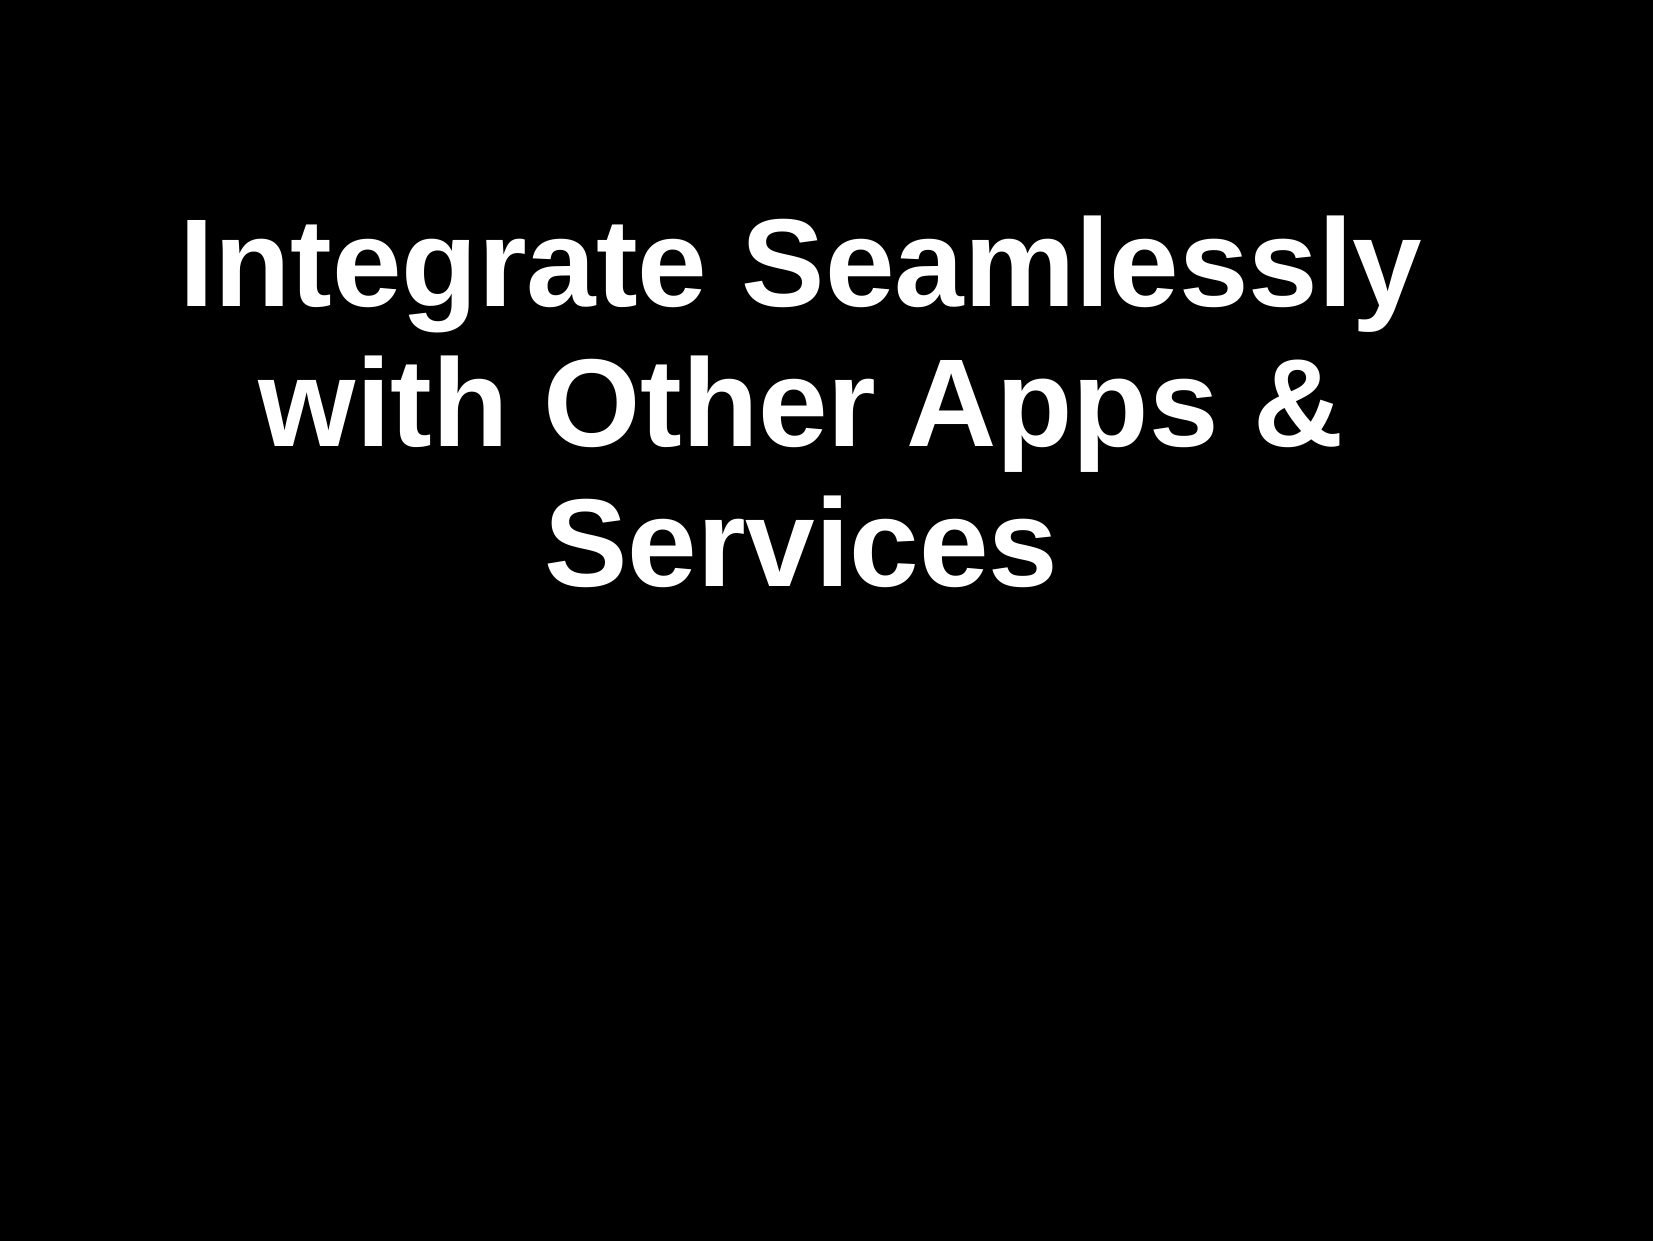

Integrate Seamlessly with Other Apps & Services